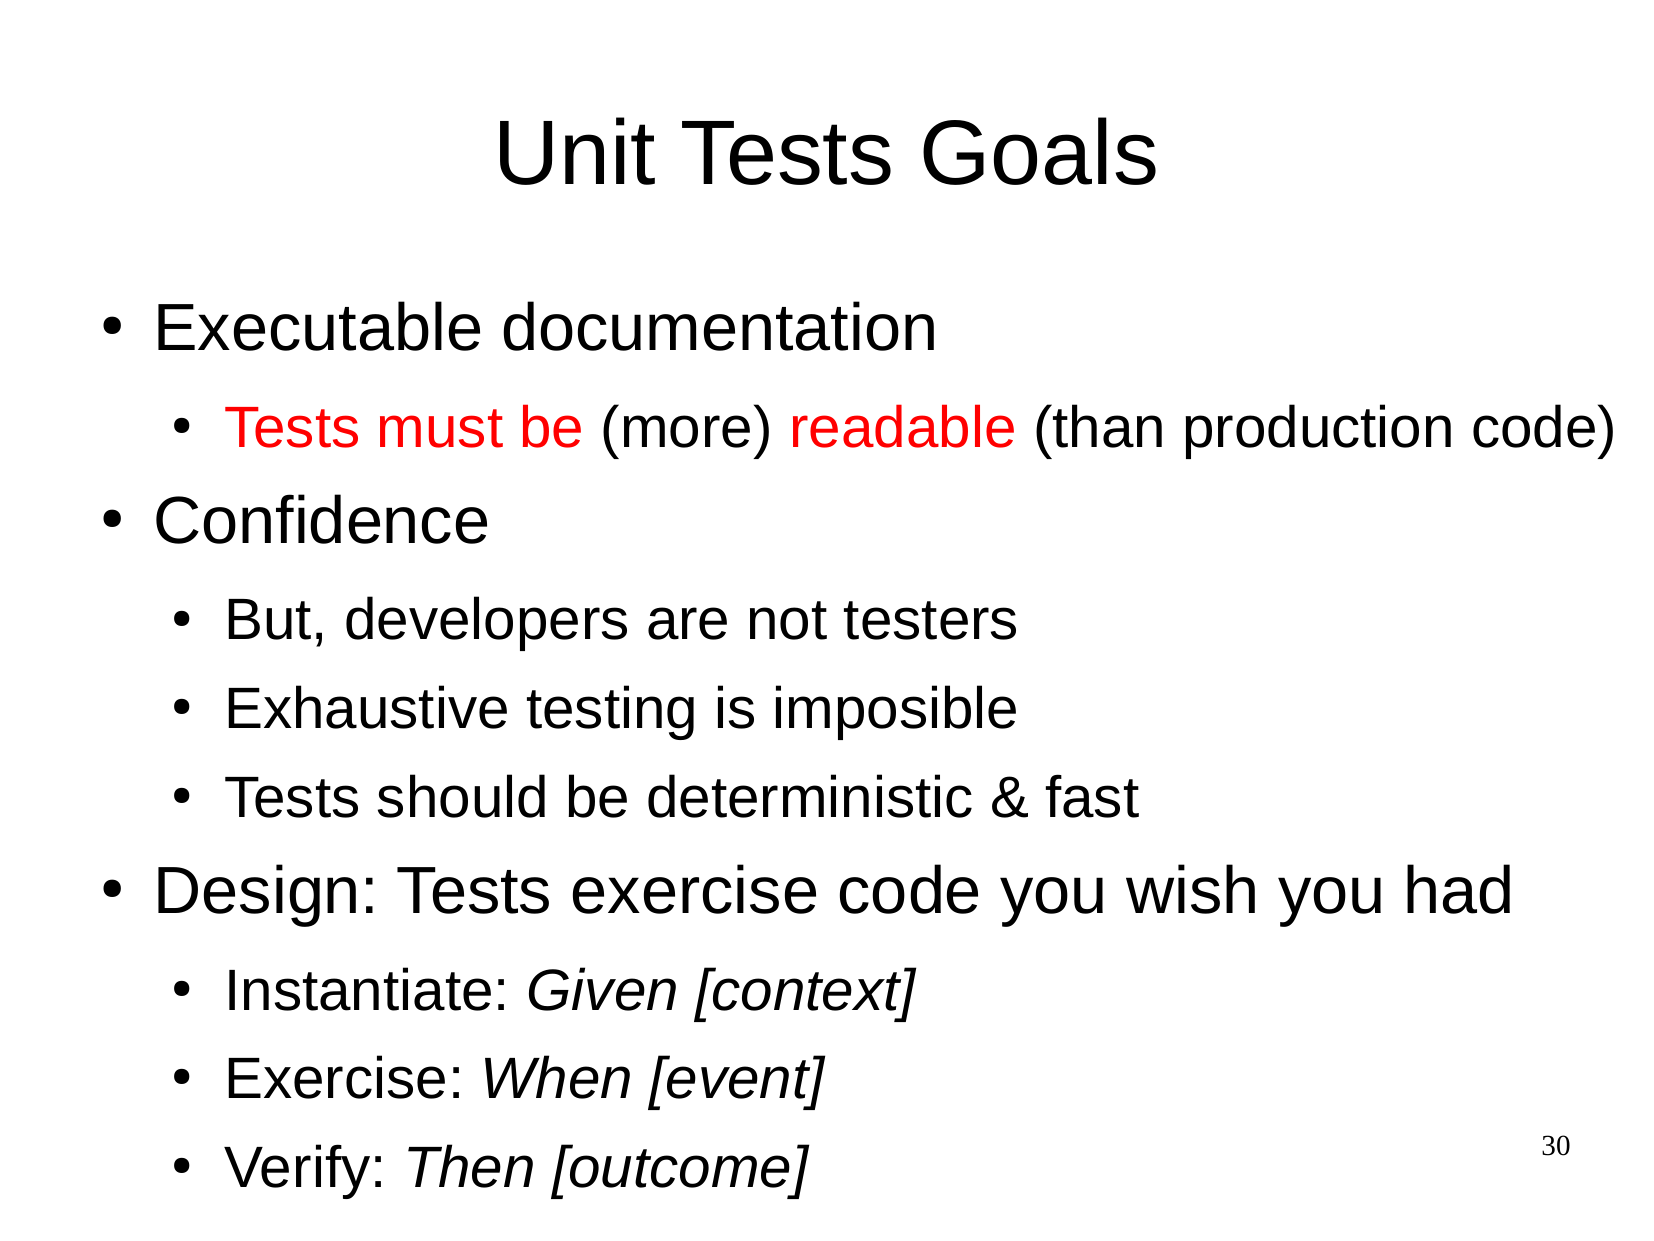

# Unit Tests Goals
Executable documentation
Tests must be (more) readable (than production code)
Confidence
But, developers are not testers
Exhaustive testing is imposible
Tests should be deterministic & fast
Design: Tests exercise code you wish you had
Instantiate: Given [context]
Exercise: When [event]
Verify: Then [outcome]
30